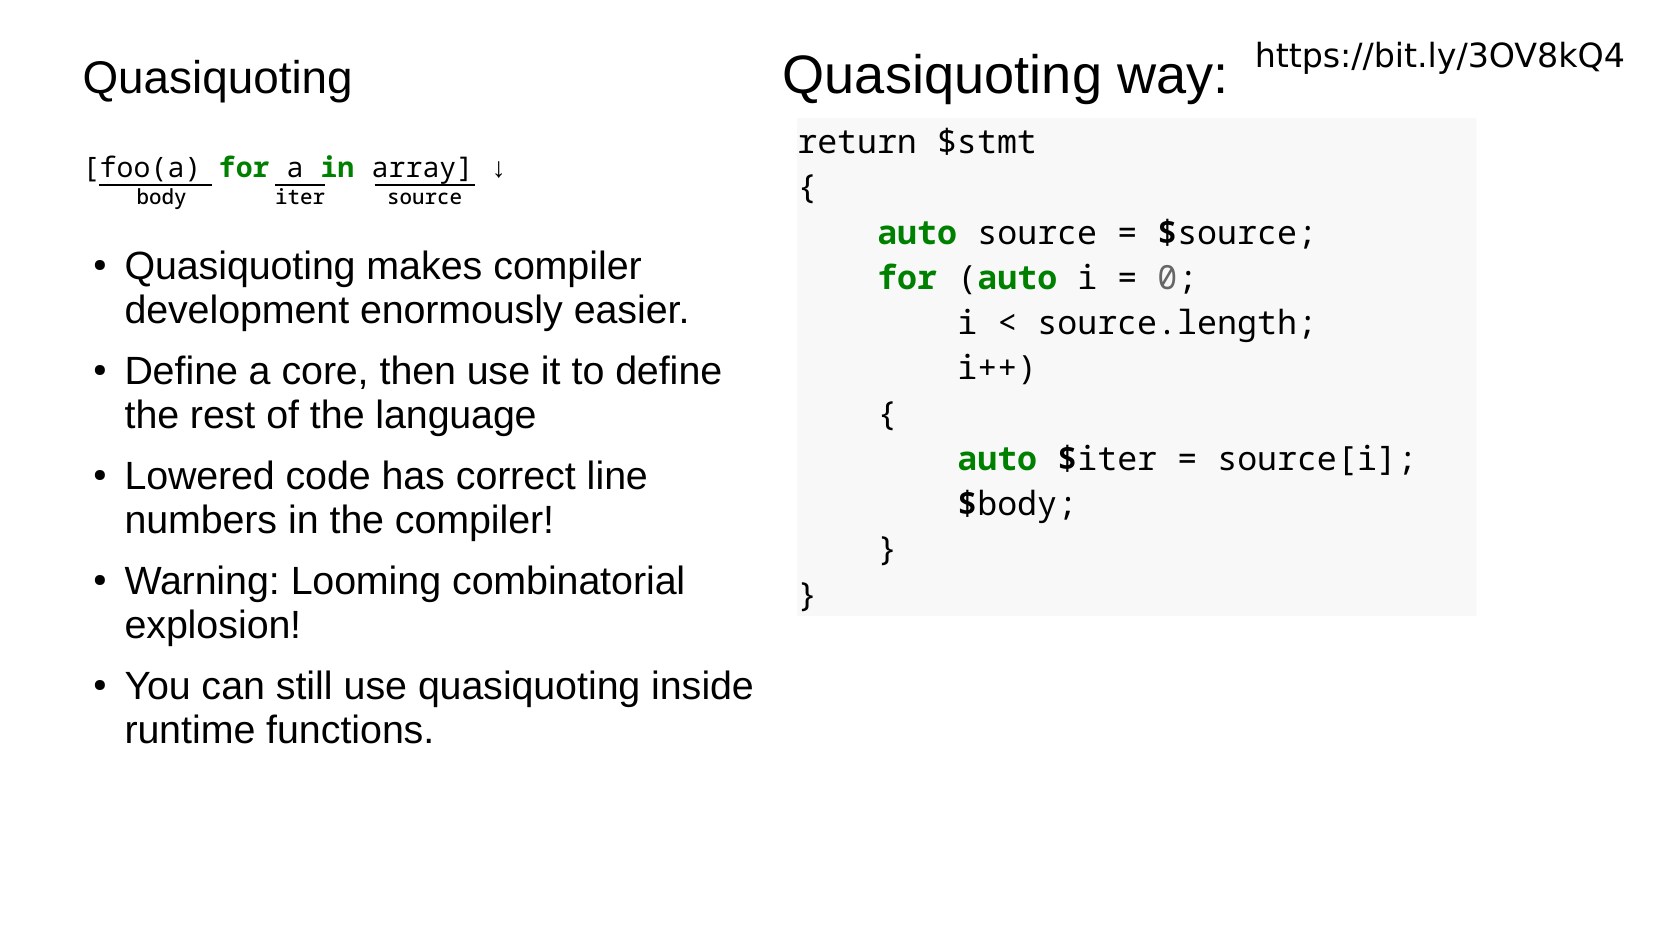

# Quasiquoting
Quasiquoting way:
return $stmt
{
 auto source = $source;
 for (auto i = 0;
 i < source.length;
 i++)
 {
 auto $iter = source[i];
 $body;
 }
}
[foo(a) for a in array] ↓
Quasiquoting makes compiler development enormously easier.
Define a core, then use it to define the rest of the language
Lowered code has correct line numbers in the compiler!
Warning: Looming combinatorial explosion!
You can still use quasiquoting inside runtime functions.
 body
iter
 source